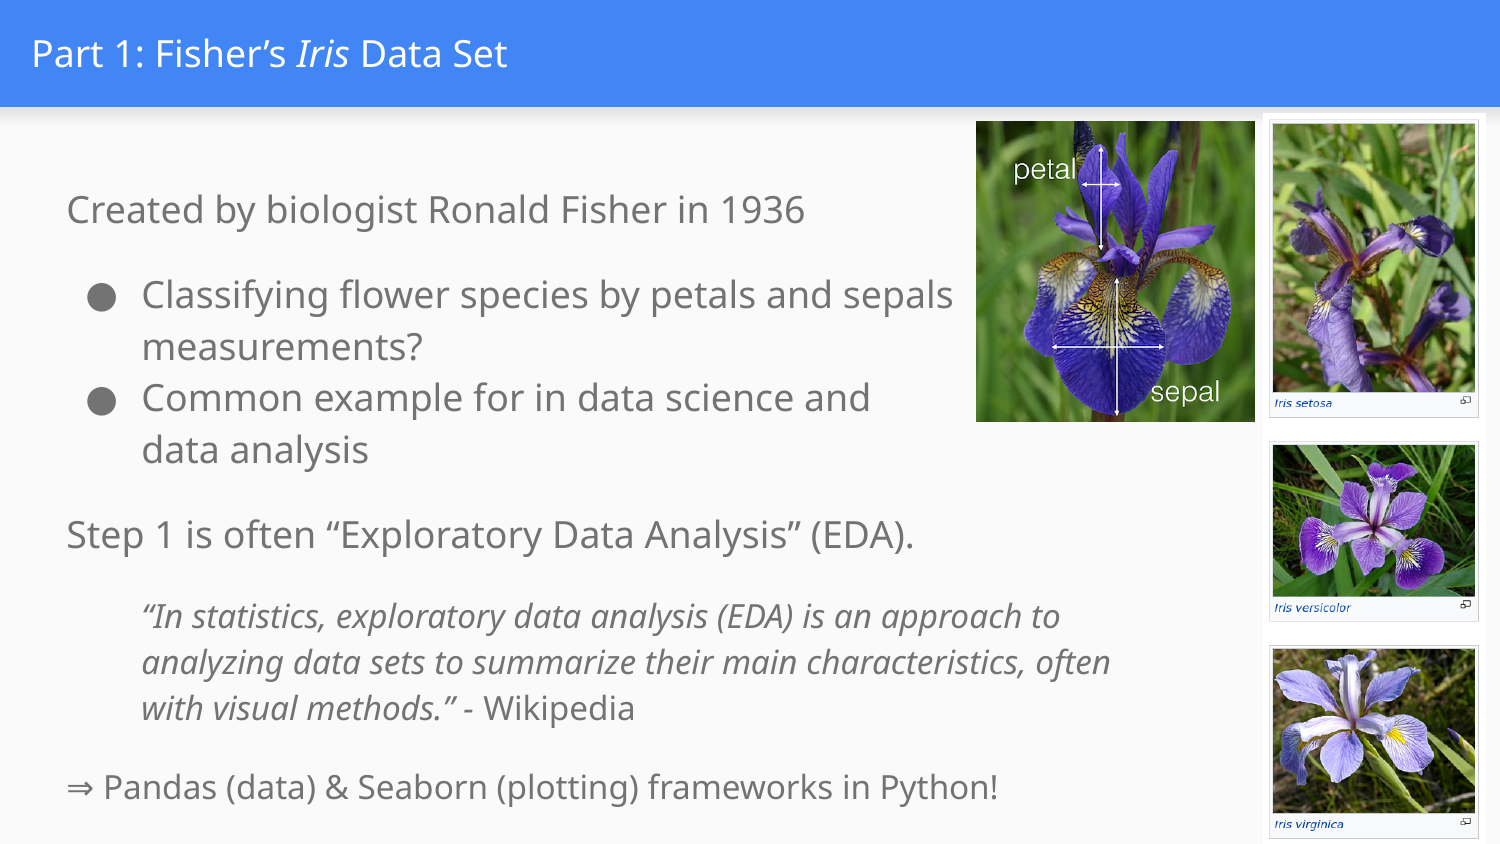

# Part 1: Fisher’s Iris Data Set
Created by biologist Ronald Fisher in 1936
Classifying flower species by petals and sepals measurements?
Common example for in data science and 				data analysis
Step 1 is often “Exploratory Data Analysis” (EDA).
“In statistics, exploratory data analysis (EDA) is an approach to analyzing data sets to summarize their main characteristics, often with visual methods.” - Wikipedia
⇒ Pandas (data) & Seaborn (plotting) frameworks in Python!